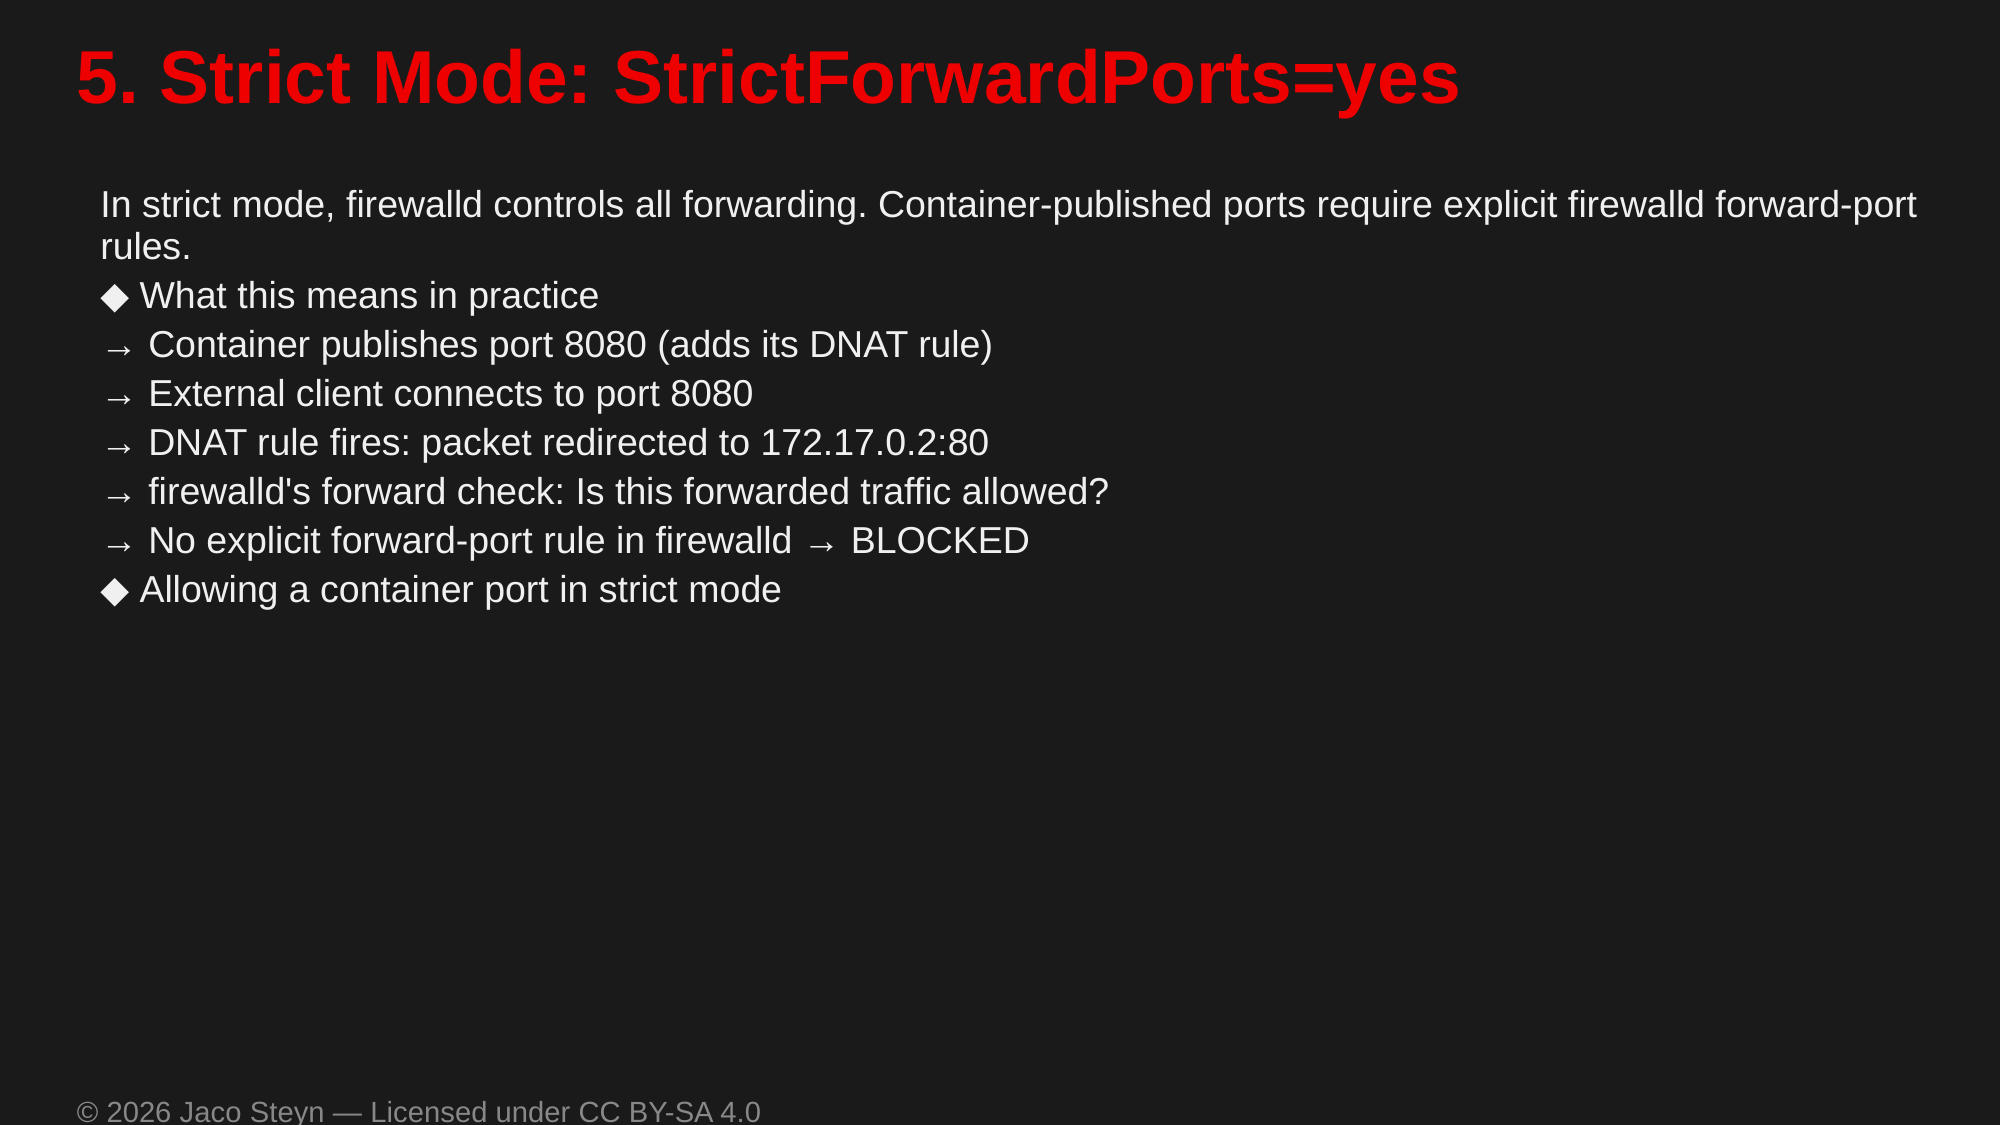

5. Strict Mode: StrictForwardPorts=yes
In strict mode, firewalld controls all forwarding. Container-published ports require explicit firewalld forward-port rules.
◆ What this means in practice
→ Container publishes port 8080 (adds its DNAT rule)
→ External client connects to port 8080
→ DNAT rule fires: packet redirected to 172.17.0.2:80
→ firewalld's forward check: Is this forwarded traffic allowed?
→ No explicit forward-port rule in firewalld → BLOCKED
◆ Allowing a container port in strict mode
© 2026 Jaco Steyn — Licensed under CC BY-SA 4.0